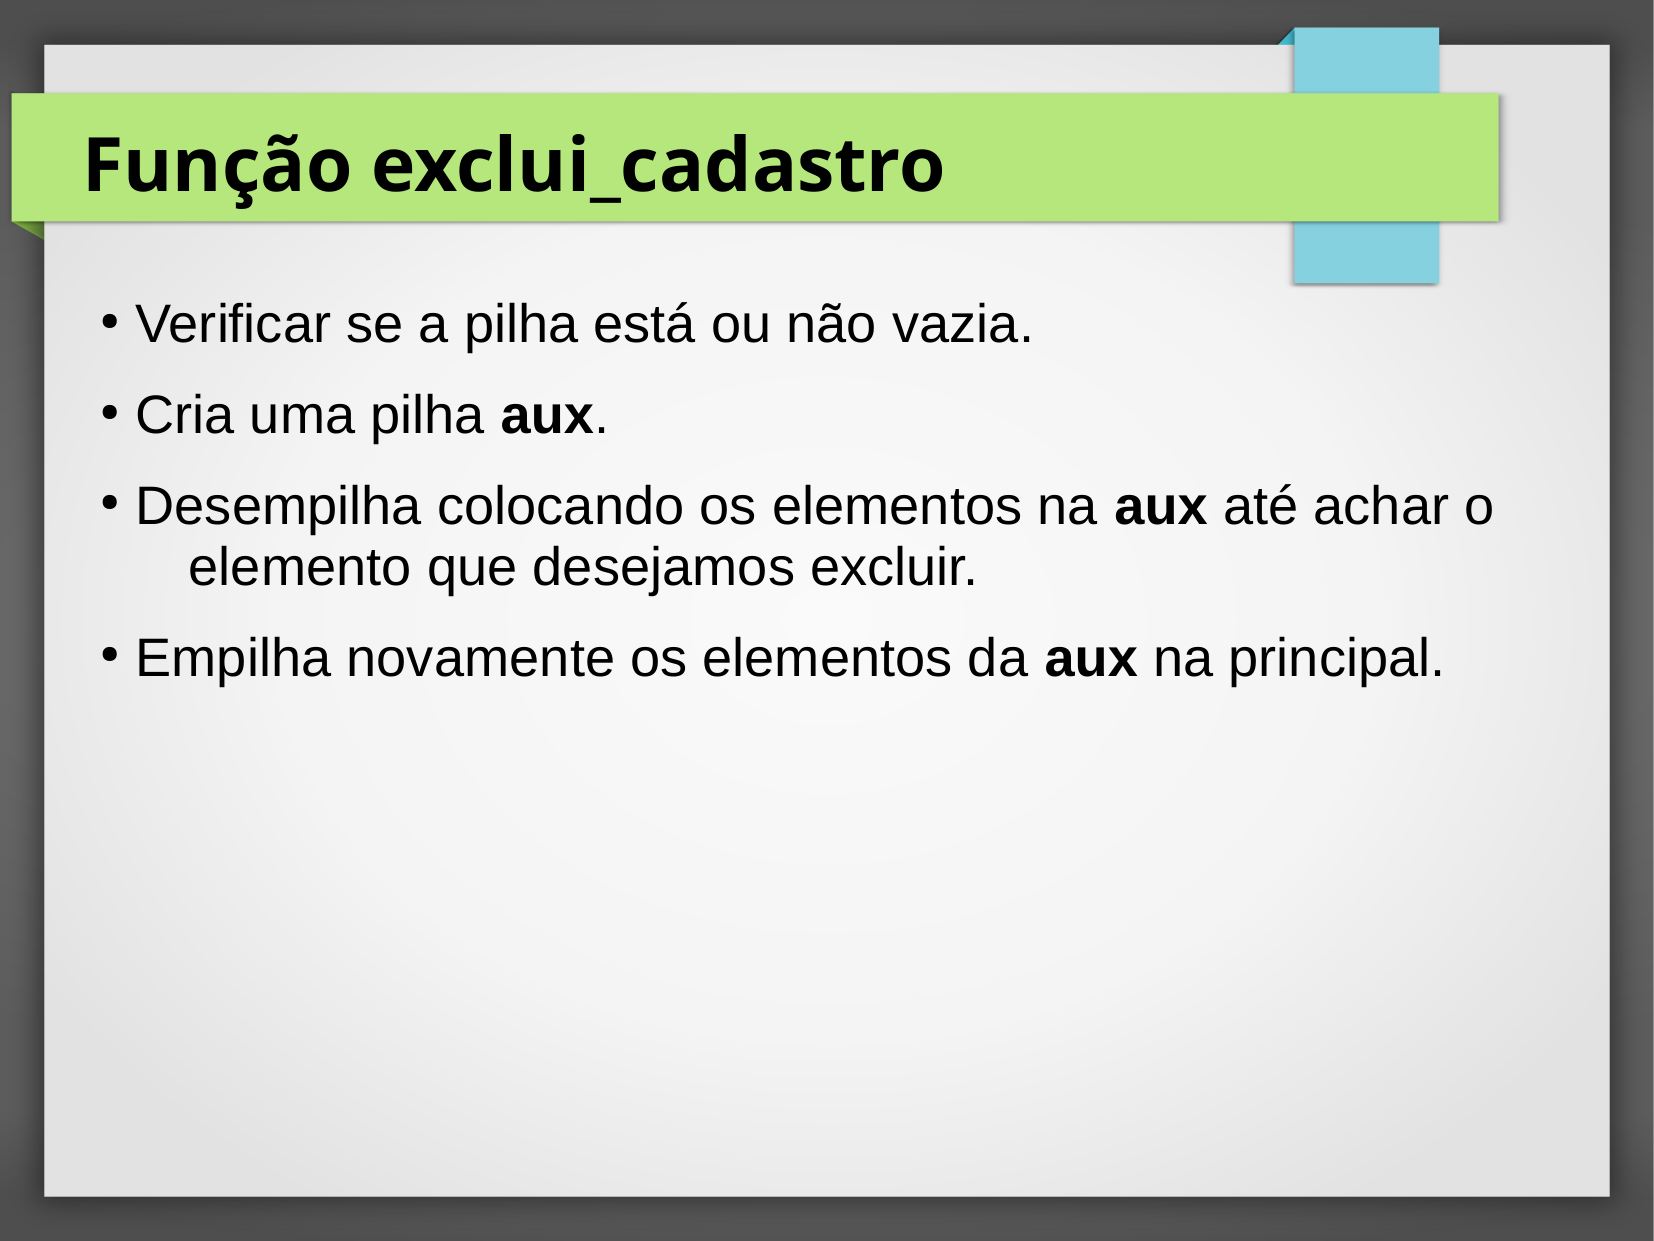

# Função exclui_cadastro
Verificar se a pilha está ou não vazia.
Cria uma pilha aux.
Desempilha colocando os elementos na aux até achar o elemento que desejamos excluir.
Empilha novamente os elementos da aux na principal.